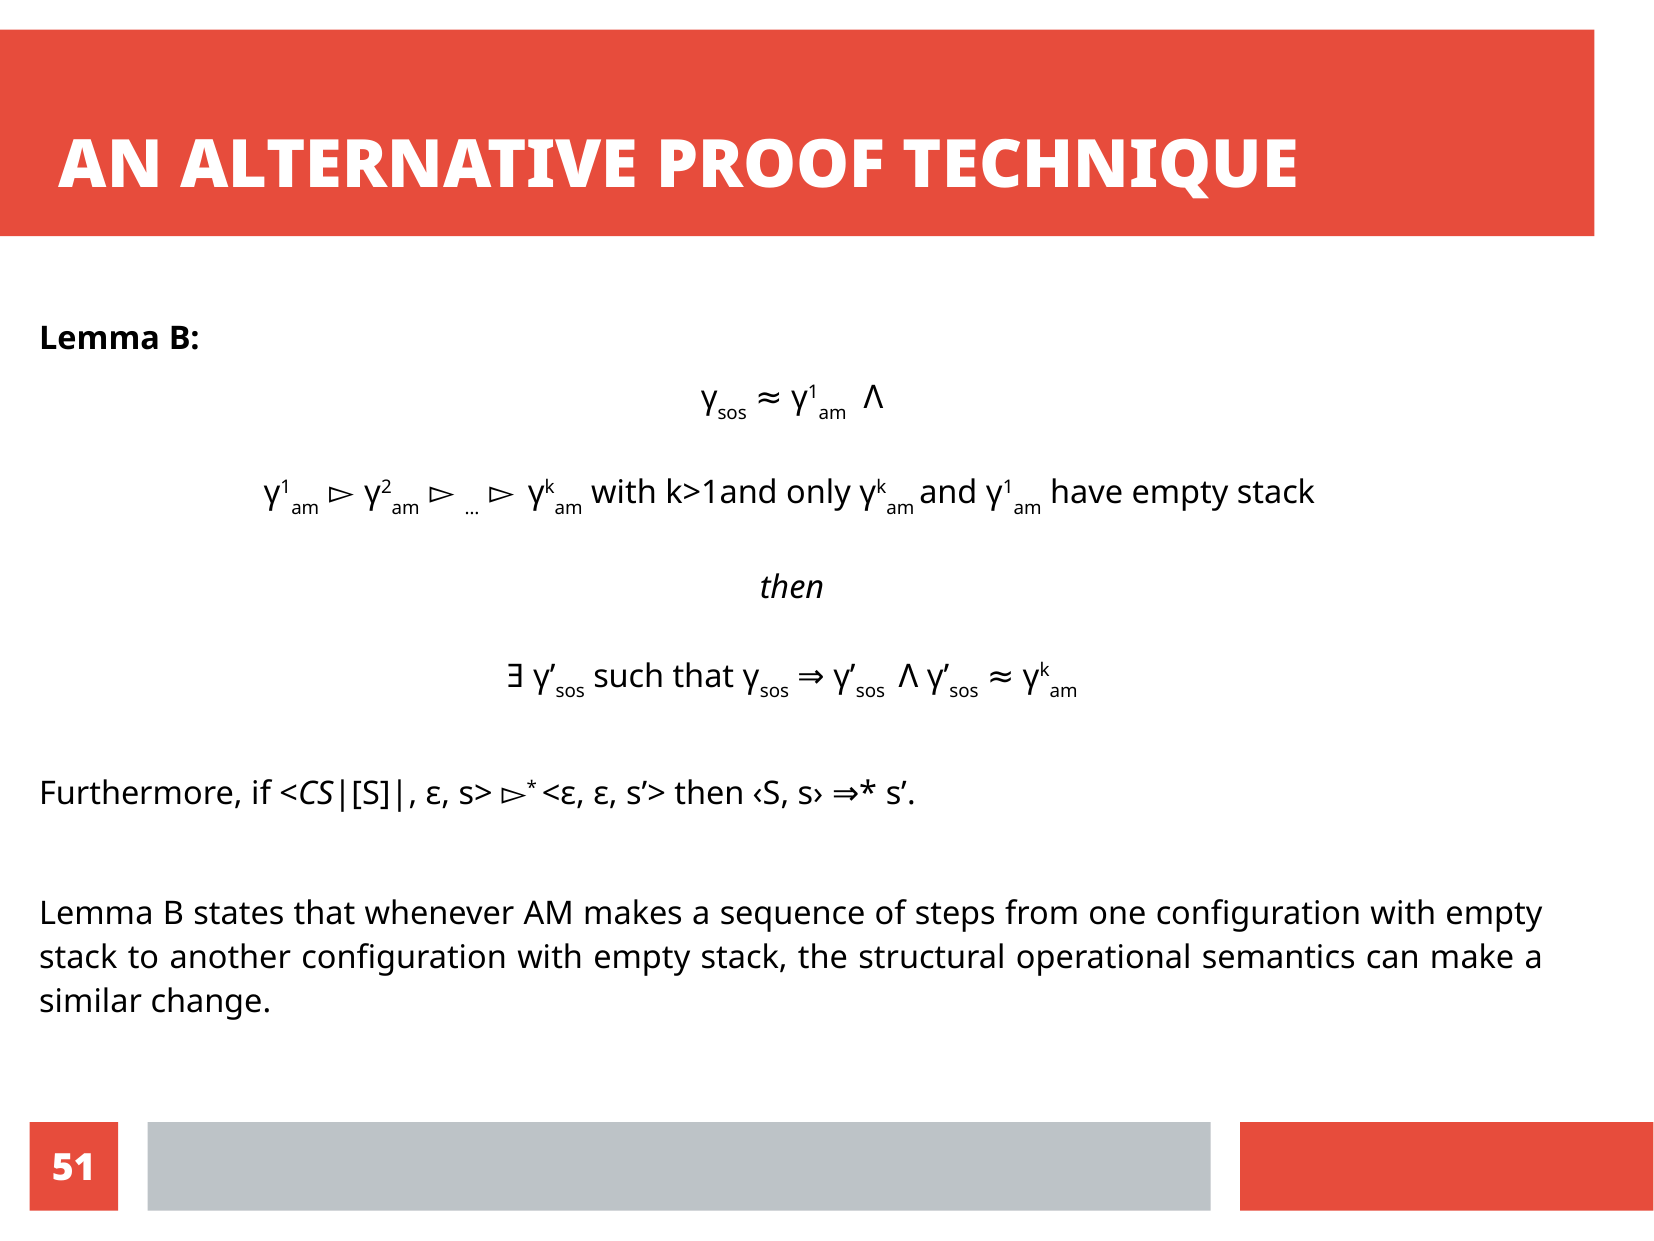

# AN ALTERNATIVE PROOF TECHNIQUE
Lemma B:
γsos ≈ γ1am Ʌ
γ1am ▻ γ2am ▻ … ▻ γkam with k>1and only γkam and γ1am have empty stack
then
Ǝ γ’sos such that γsos ⇒ γ’sos Ʌ γ’sos ≈ γkam
Furthermore, if <CS|[S]|, ε, s> ▻* <ε, ε, s’> then ‹S, s› ⇒* s’.
Lemma B states that whenever AM makes a sequence of steps from one configuration with empty stack to another configuration with empty stack, the structural operational semantics can make a similar change.
51